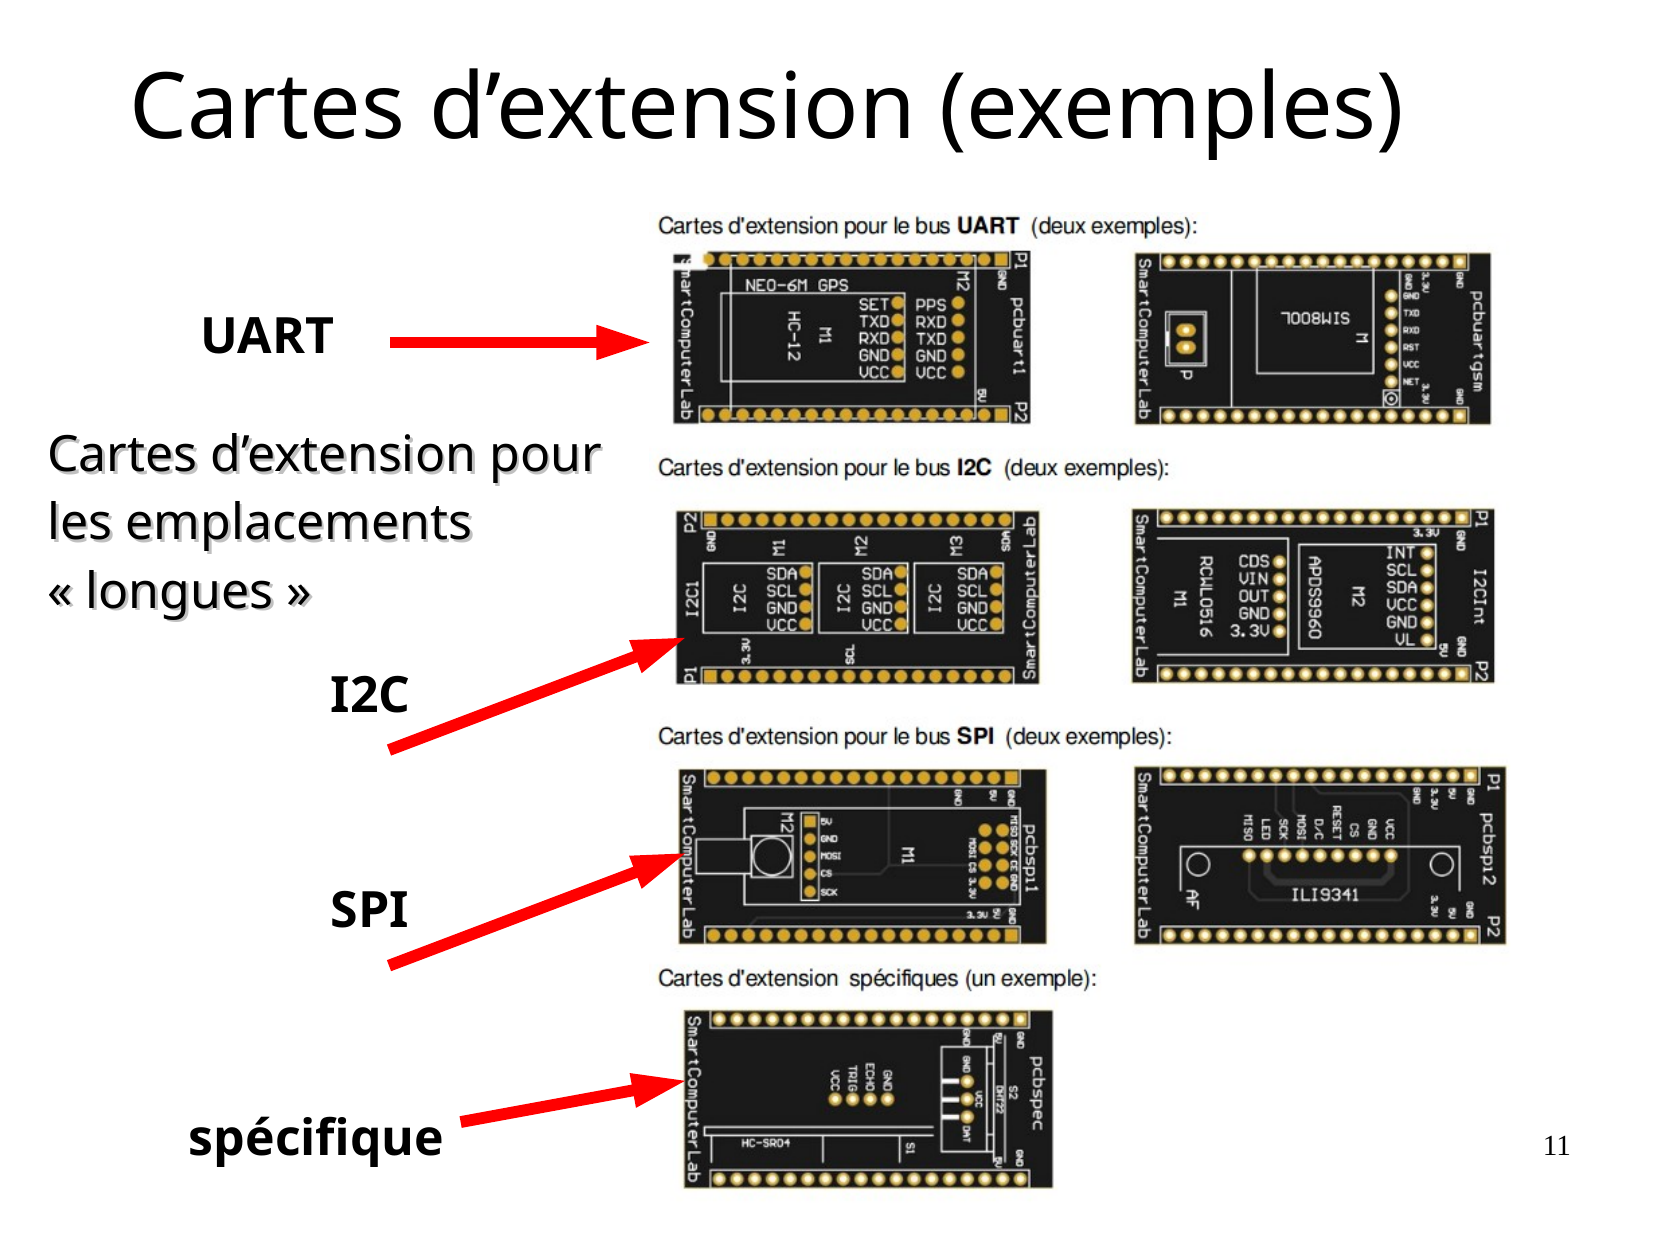

# Cartes d’extension (exemples)
UART
Cartes d’extension pour les emplacements « longues »
I2C
SPI
spécifique
SmartComputerLab
11